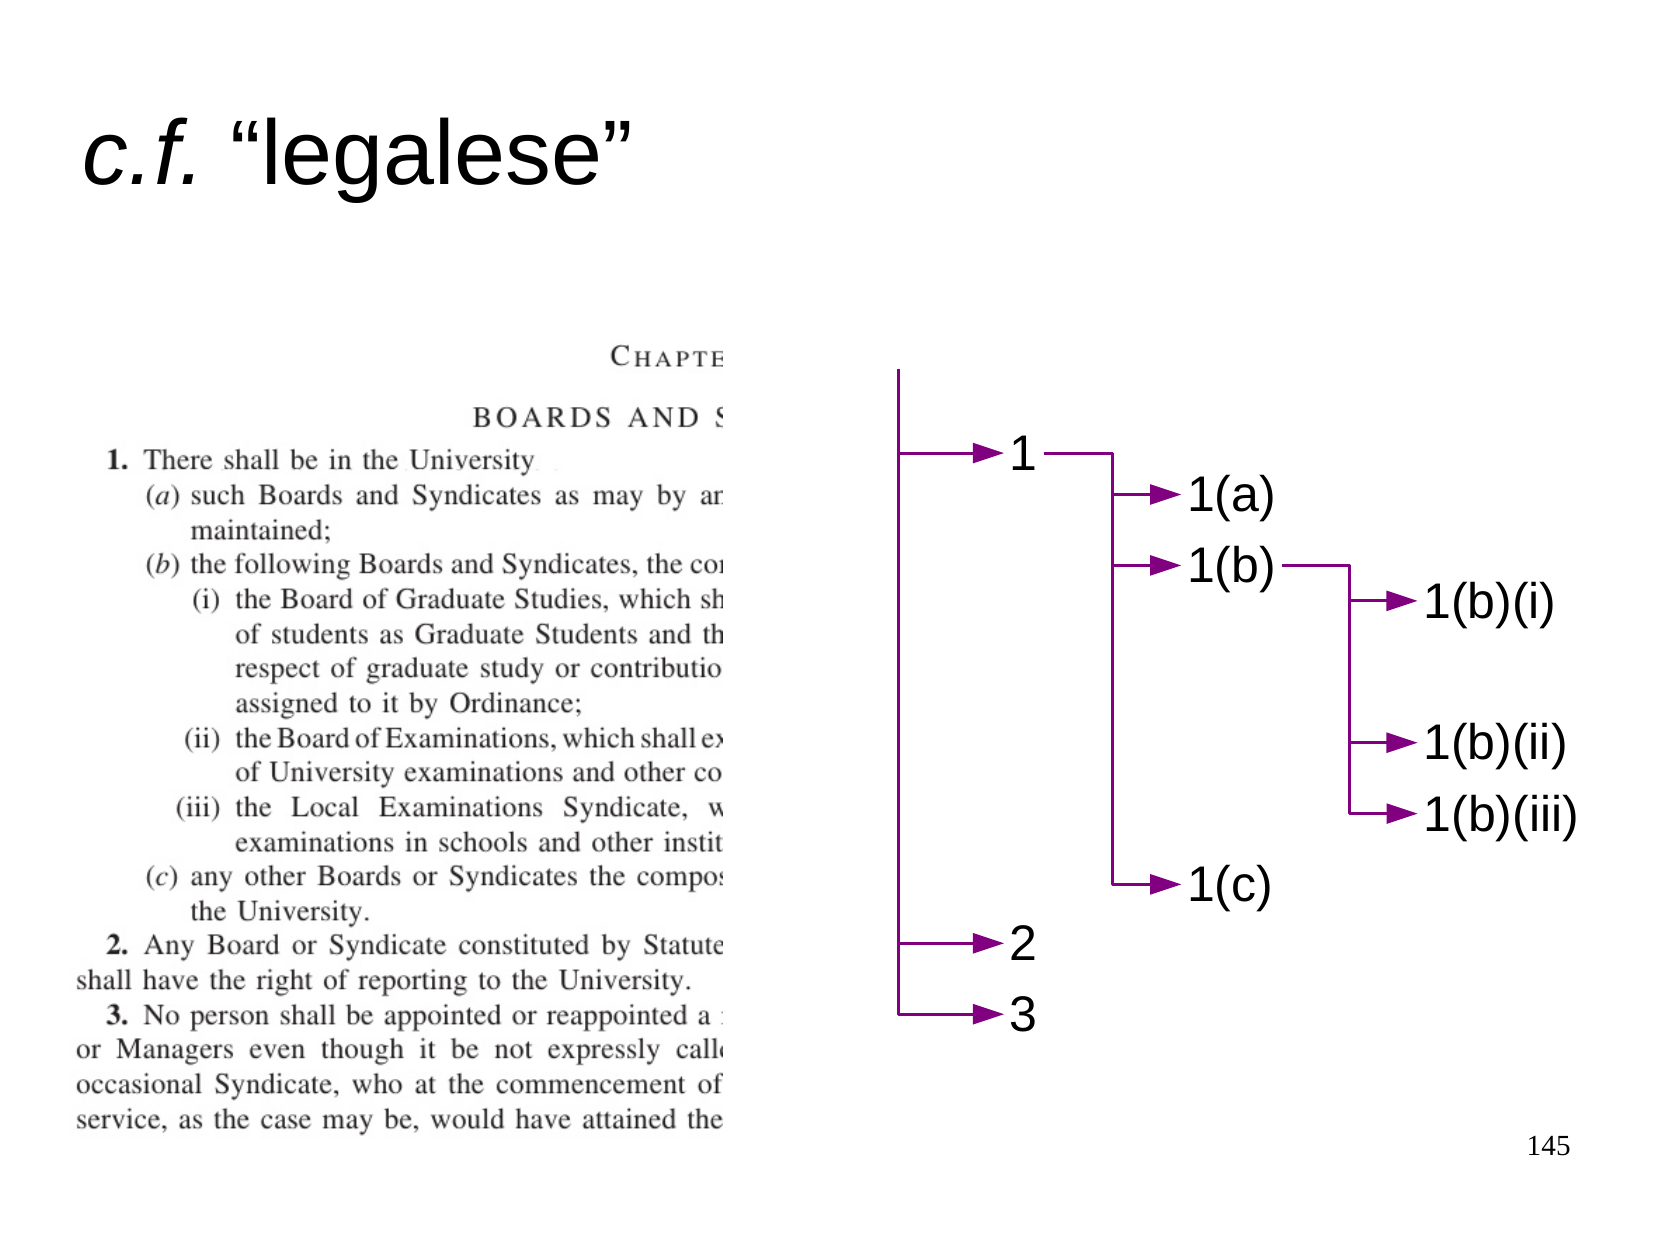

# c.f. “legalese”
1
1(a)
1(b)
1(b)(i)
1(b)(ii)
1(b)(iii)
1(c)
2
3
145